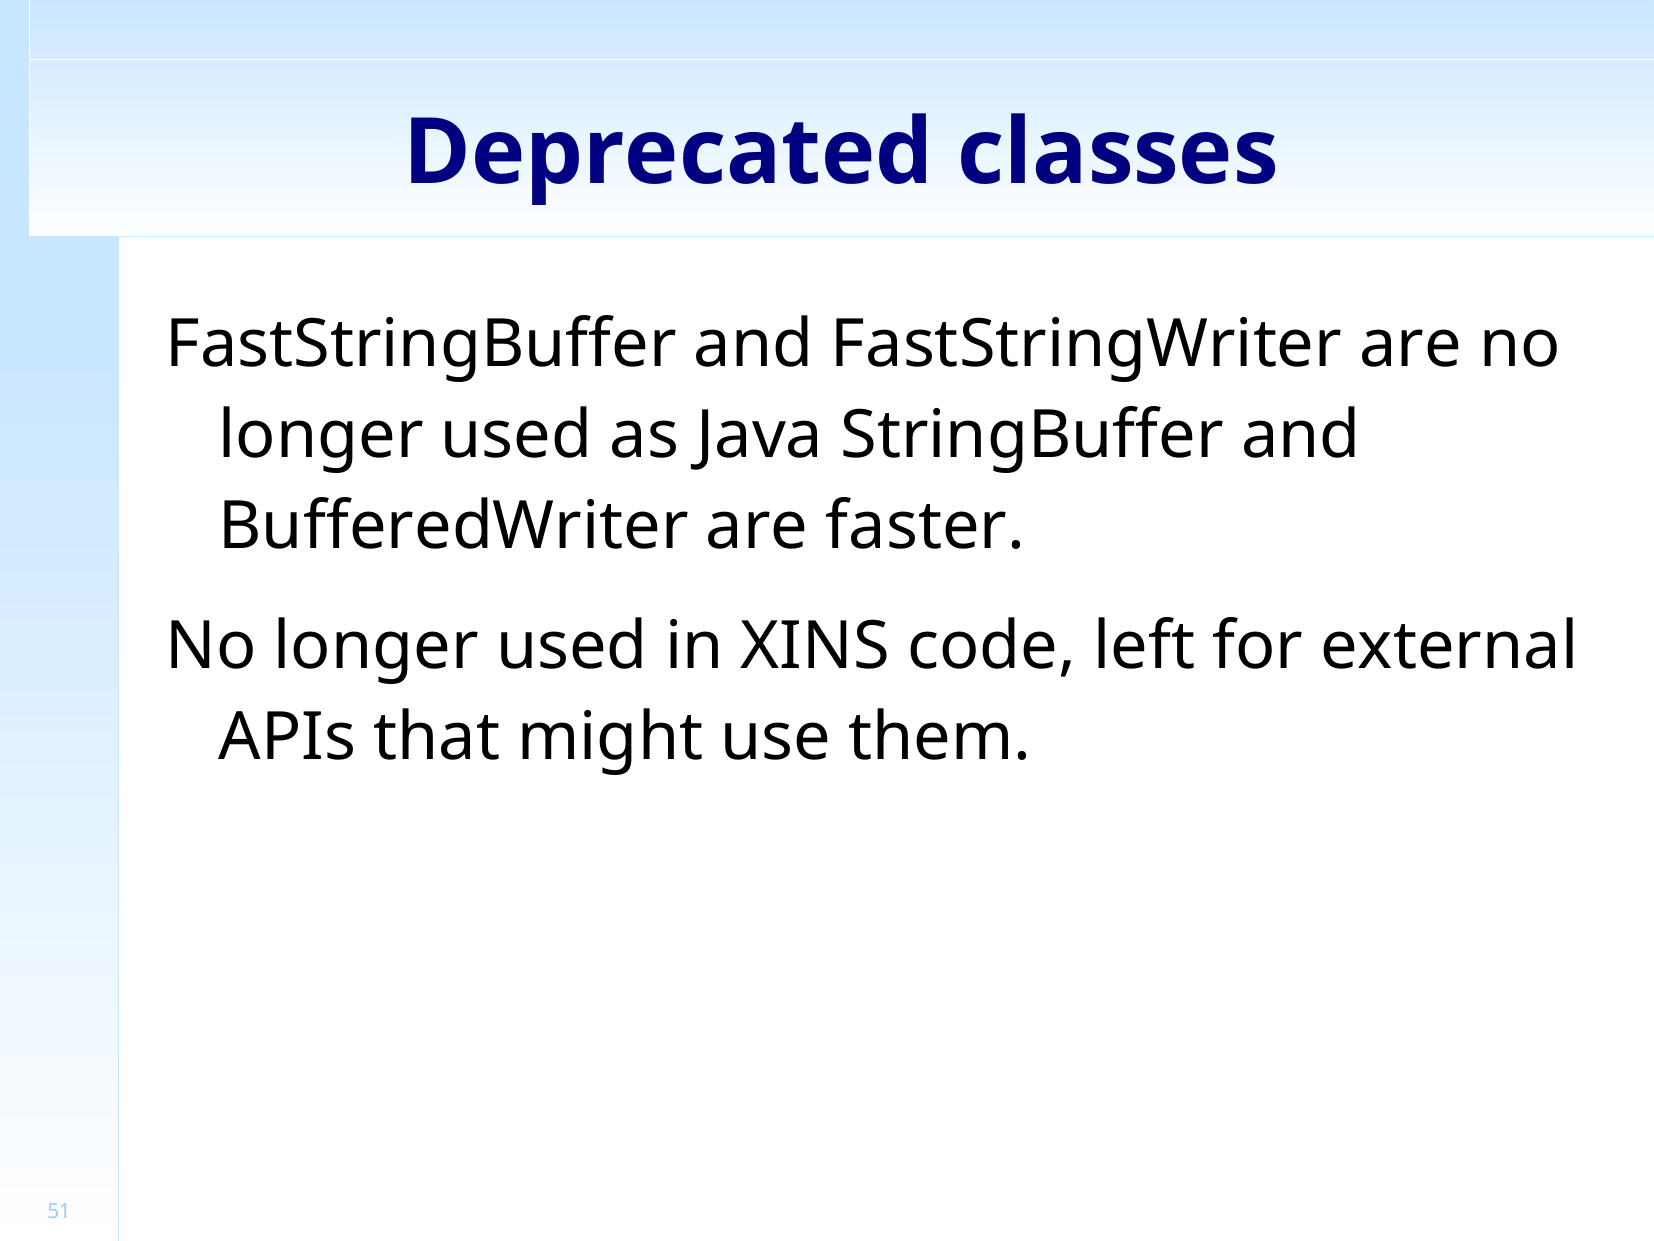

# Deprecated classes
FastStringBuffer and FastStringWriter are no longer used as Java StringBuffer and BufferedWriter are faster.
No longer used in XINS code, left for external APIs that might use them.